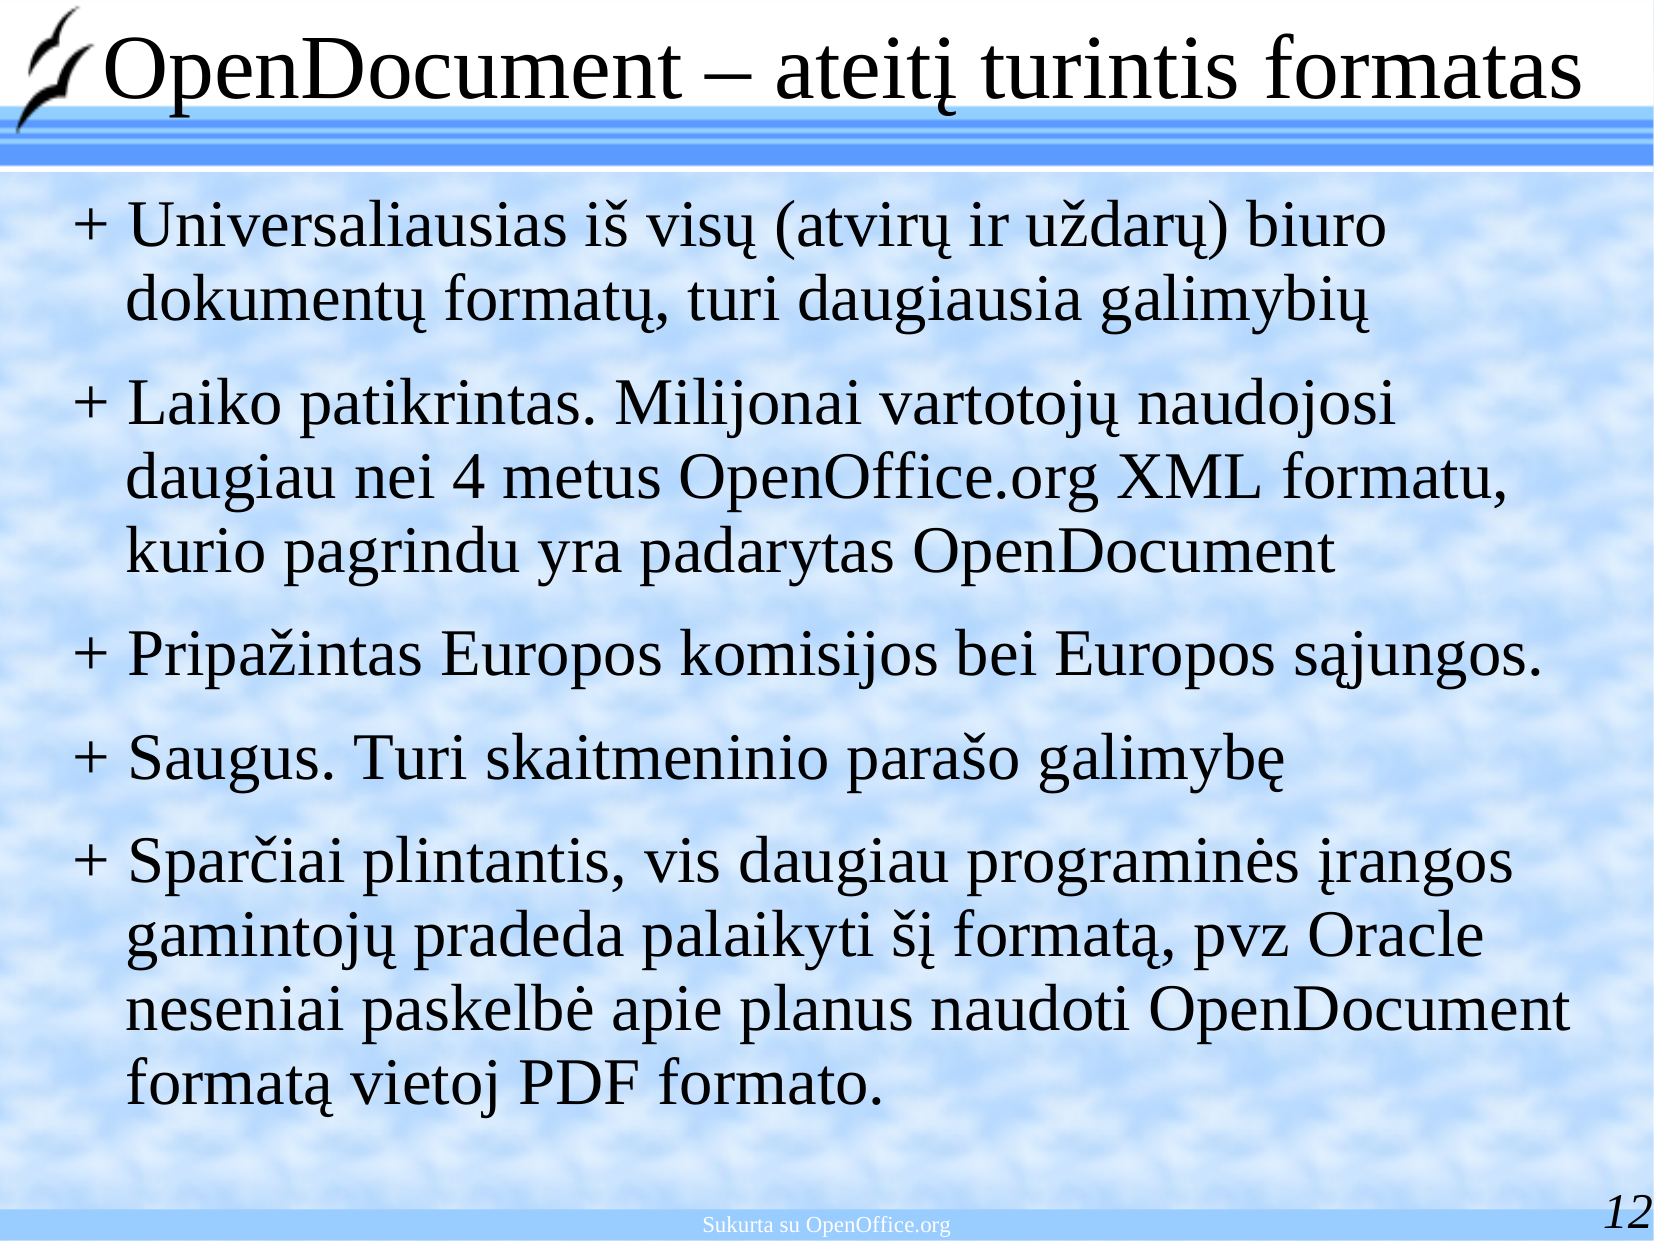

# OpenDocument – ateitį turintis formatas
+ Universaliausias iš visų (atvirų ir uždarų) biuro dokumentų formatų, turi daugiausia galimybių
+ Laiko patikrintas. Milijonai vartotojų naudojosi daugiau nei 4 metus OpenOffice.org XML formatu, kurio pagrindu yra padarytas OpenDocument
+ Pripažintas Europos komisijos bei Europos sąjungos.
+ Saugus. Turi skaitmeninio parašo galimybę
+ Sparčiai plintantis, vis daugiau programinės įrangos gamintojų pradeda palaikyti šį formatą, pvz Oracle neseniai paskelbė apie planus naudoti OpenDocument formatą vietoj PDF formato.